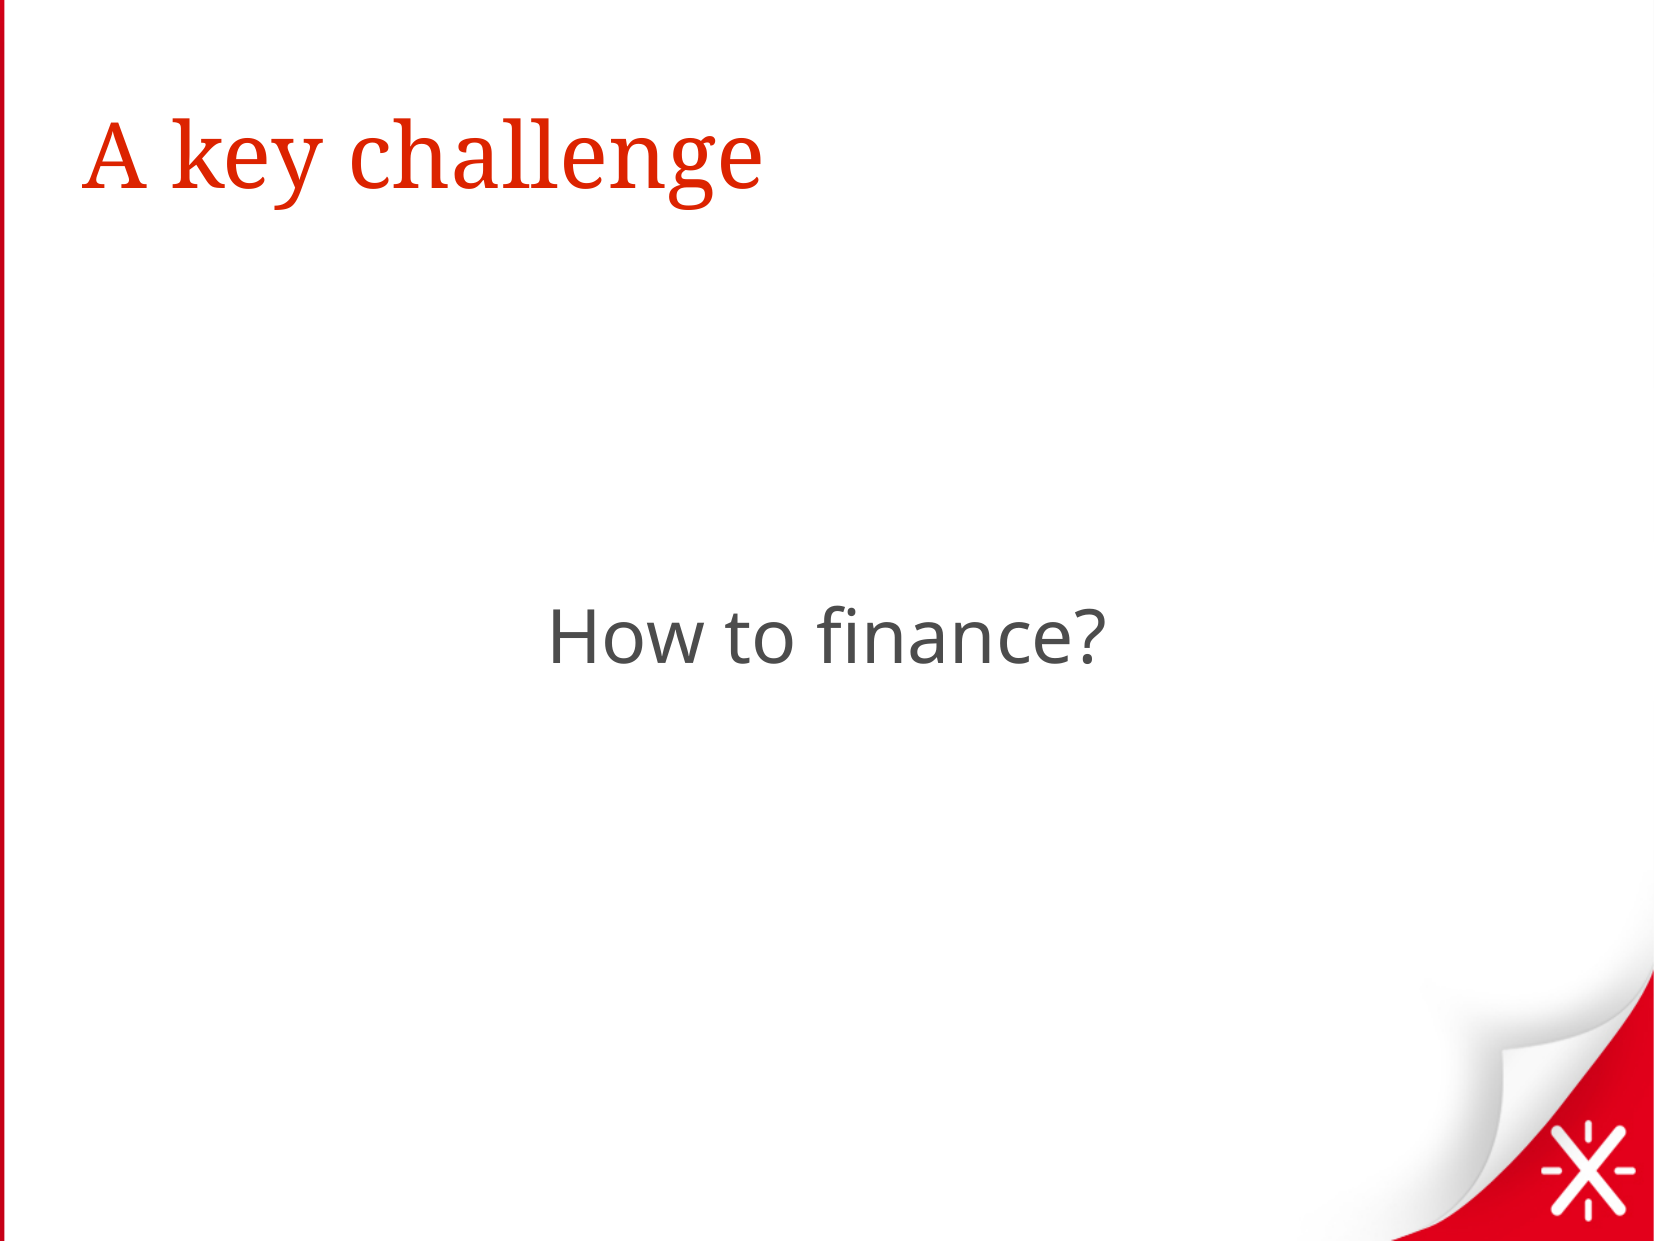

# A key challenge
How to finance?